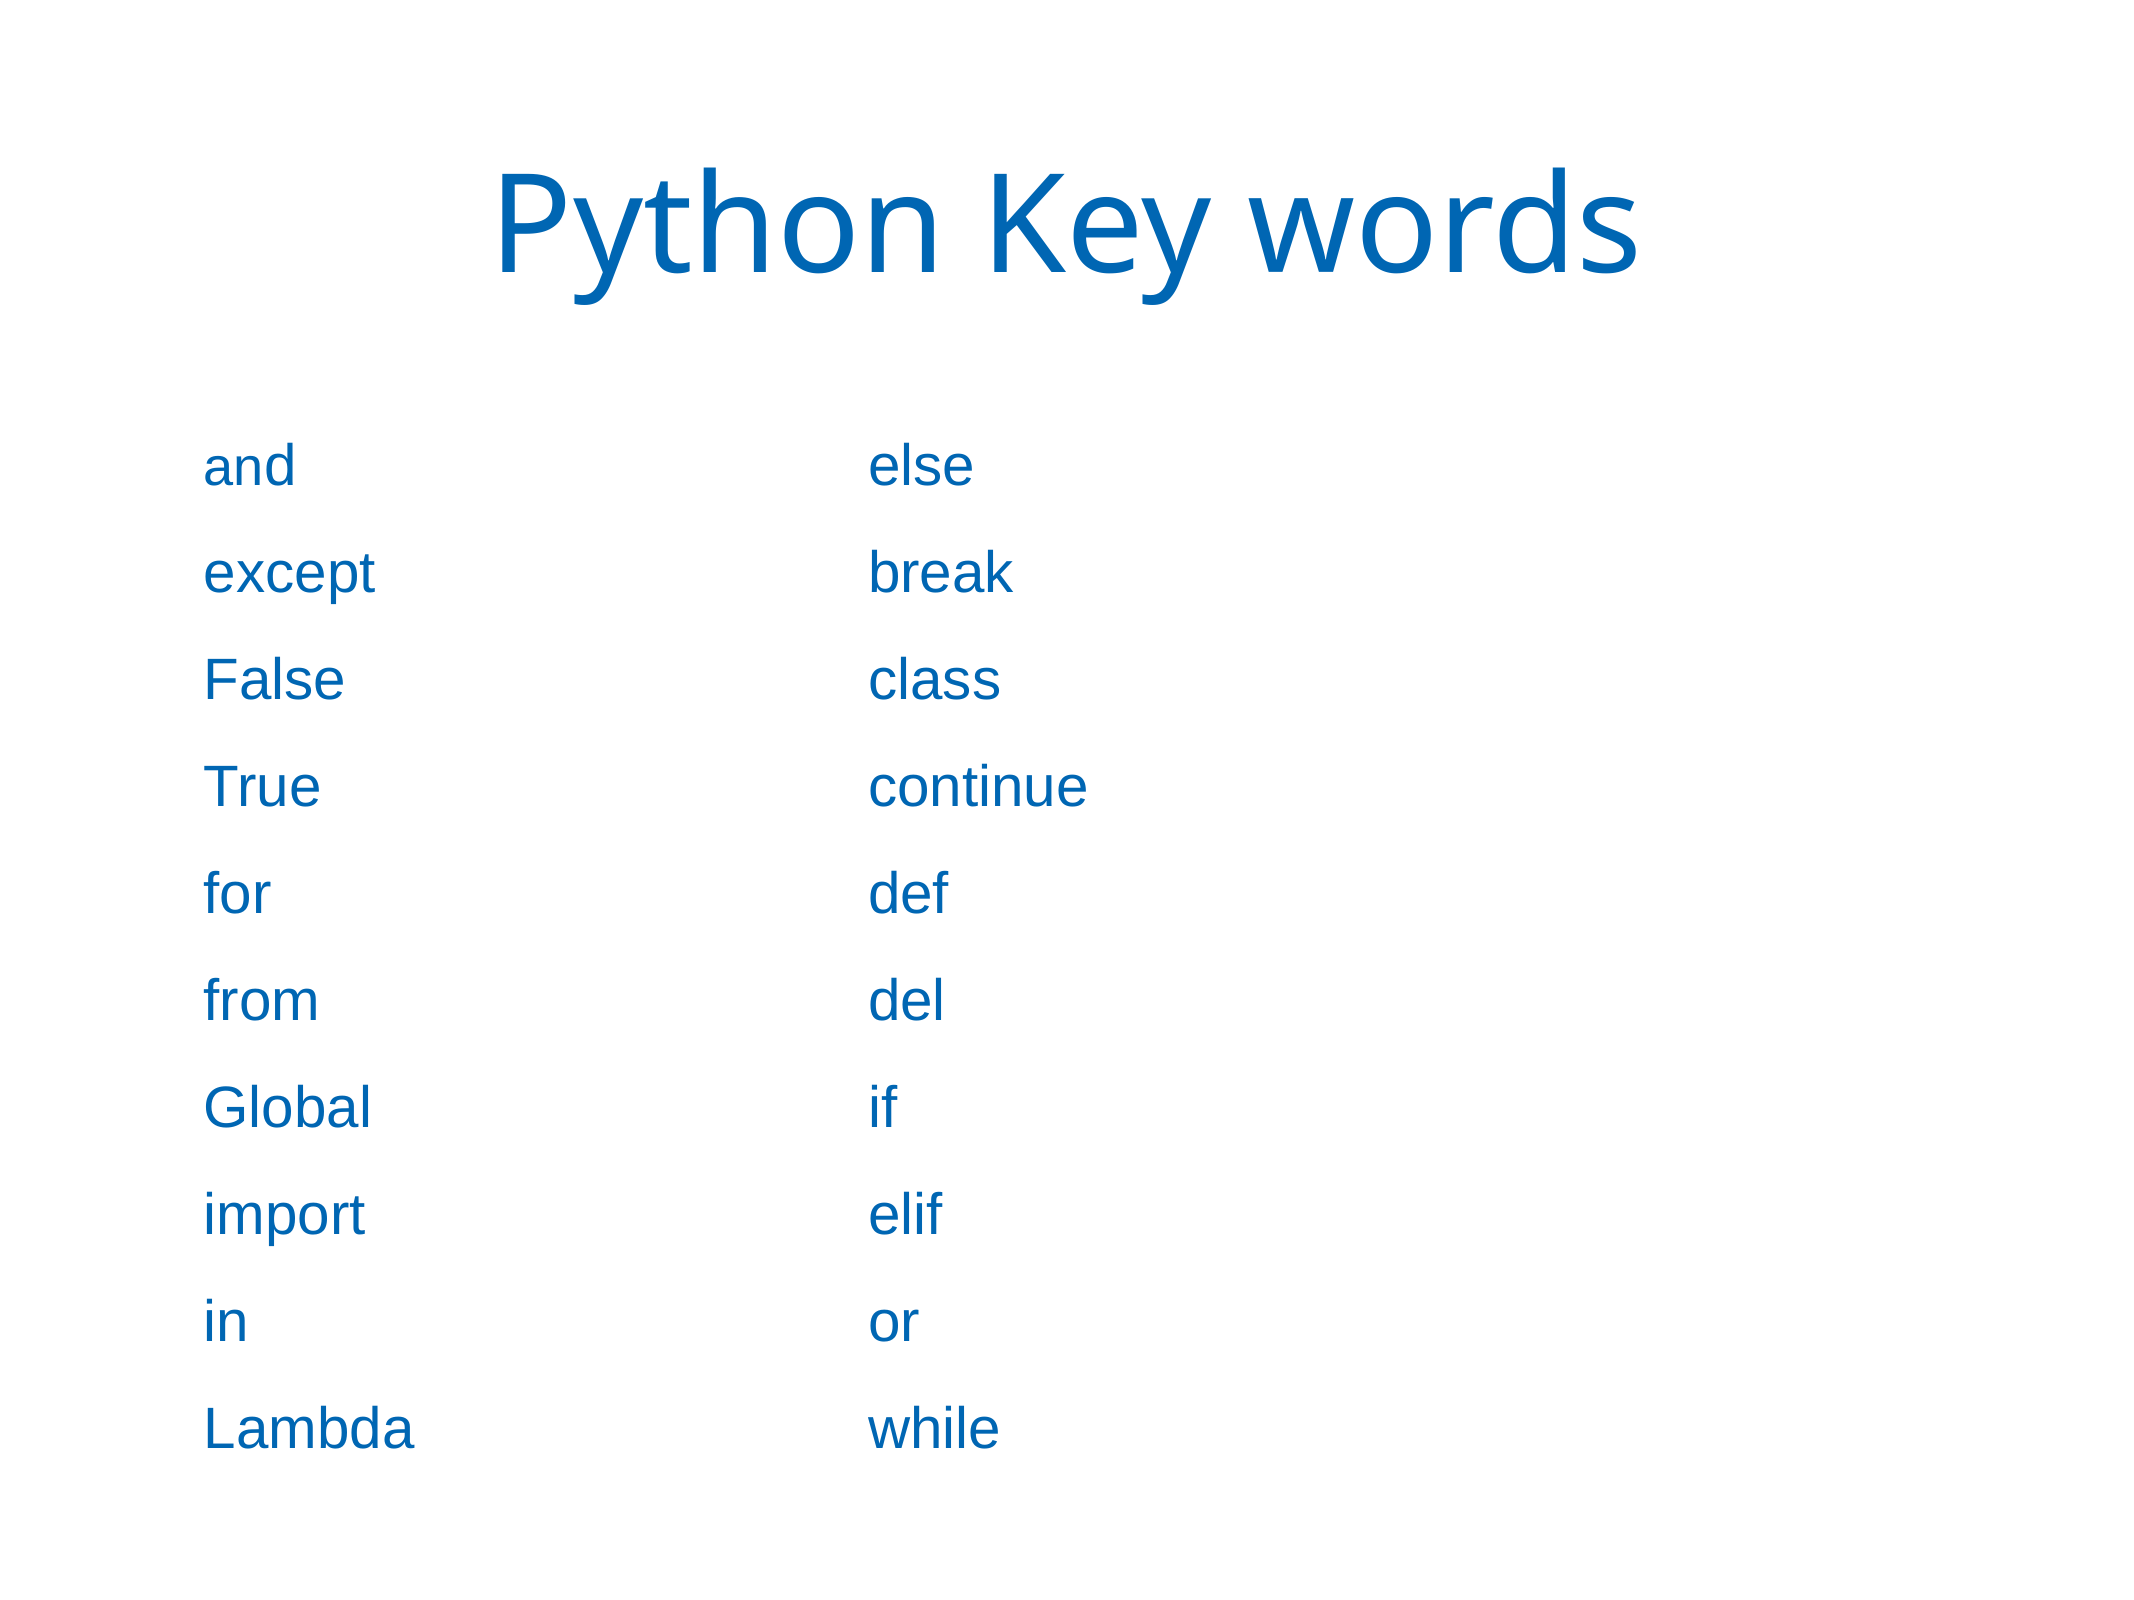

# Python Key words
and								else
except							break
False								class
True								continue
for									def
from								del
Global							if
import							elif
in									or
Lambda							while